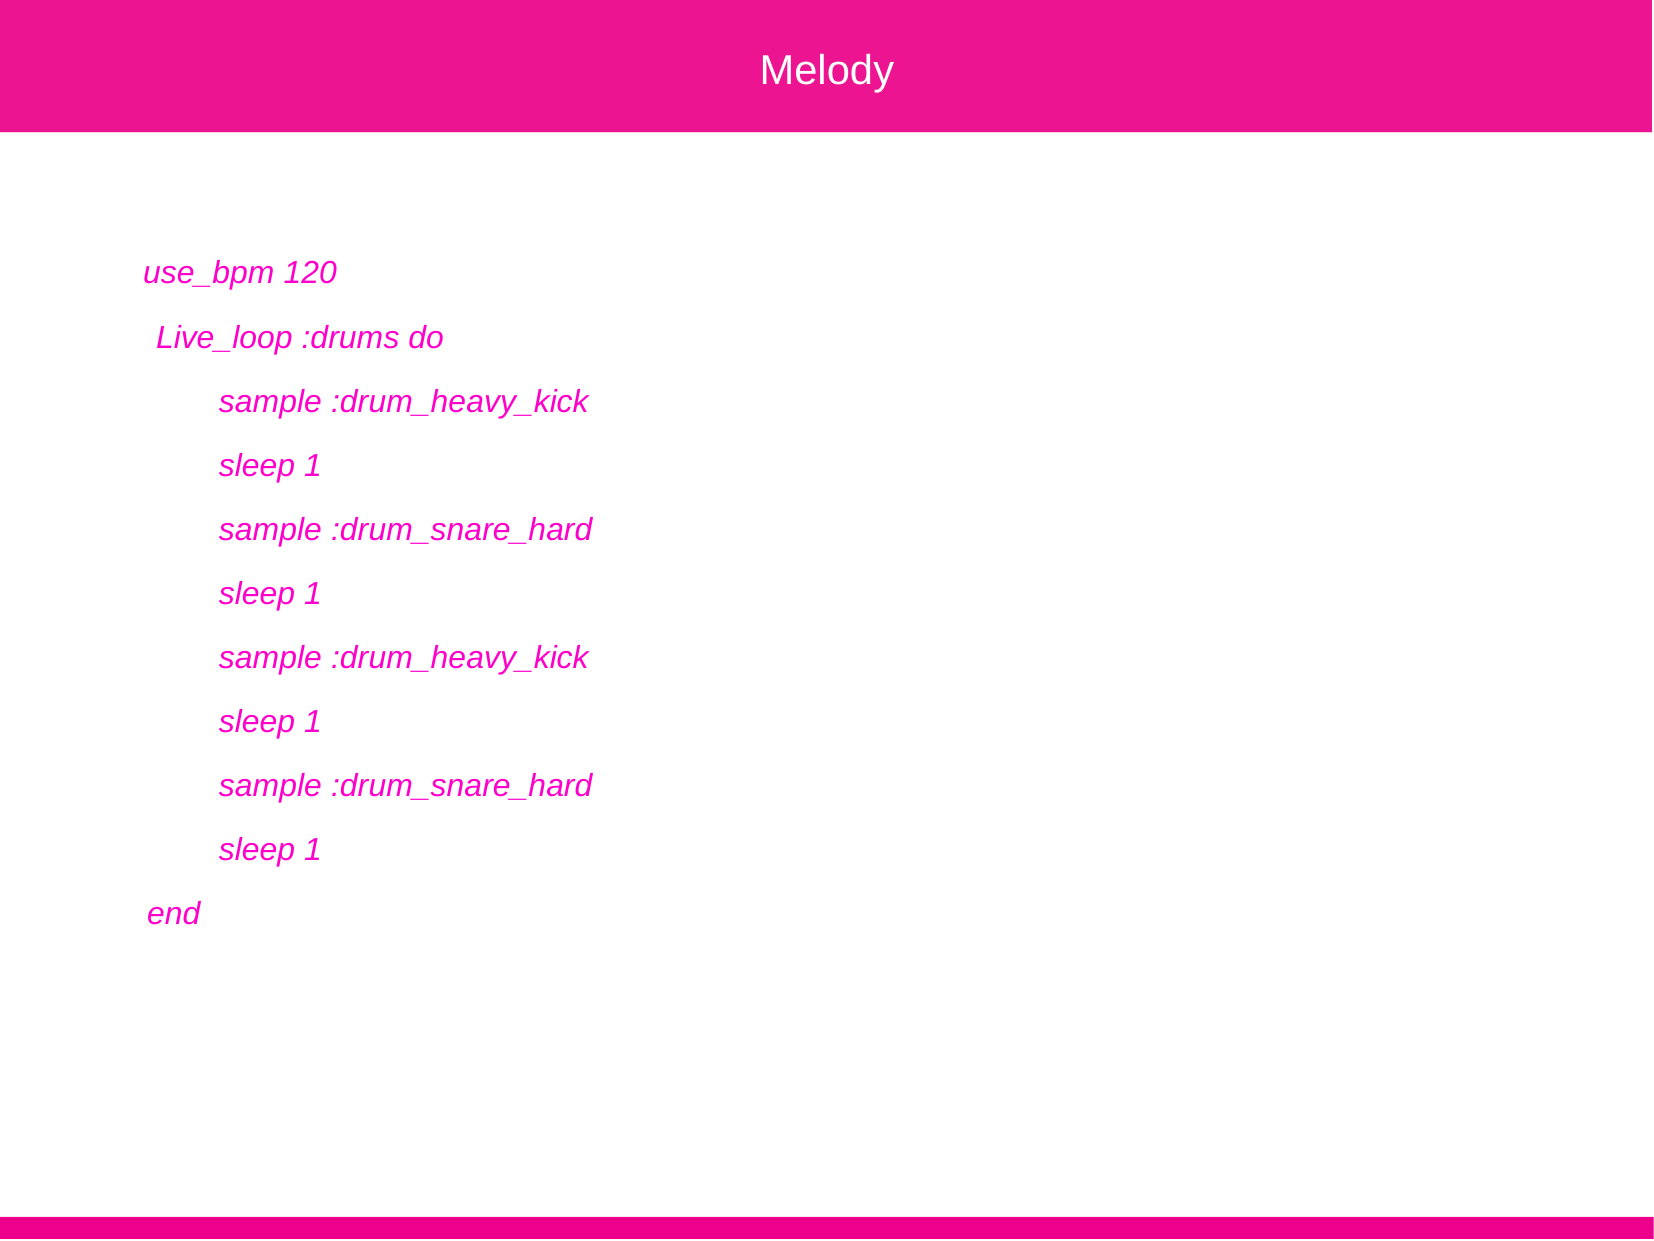

# Melody
use_bpm 120
 					 Live_loop :drums do
 						 	sample :drum_heavy_kick
 					 	sleep 1
 					 	sample :drum_snare_hard
 		 	sleep 1
 	 	sample :drum_heavy_kick
 	 	sleep 1
 	 	sample :drum_snare_hard
 	 	sleep 1
 	end